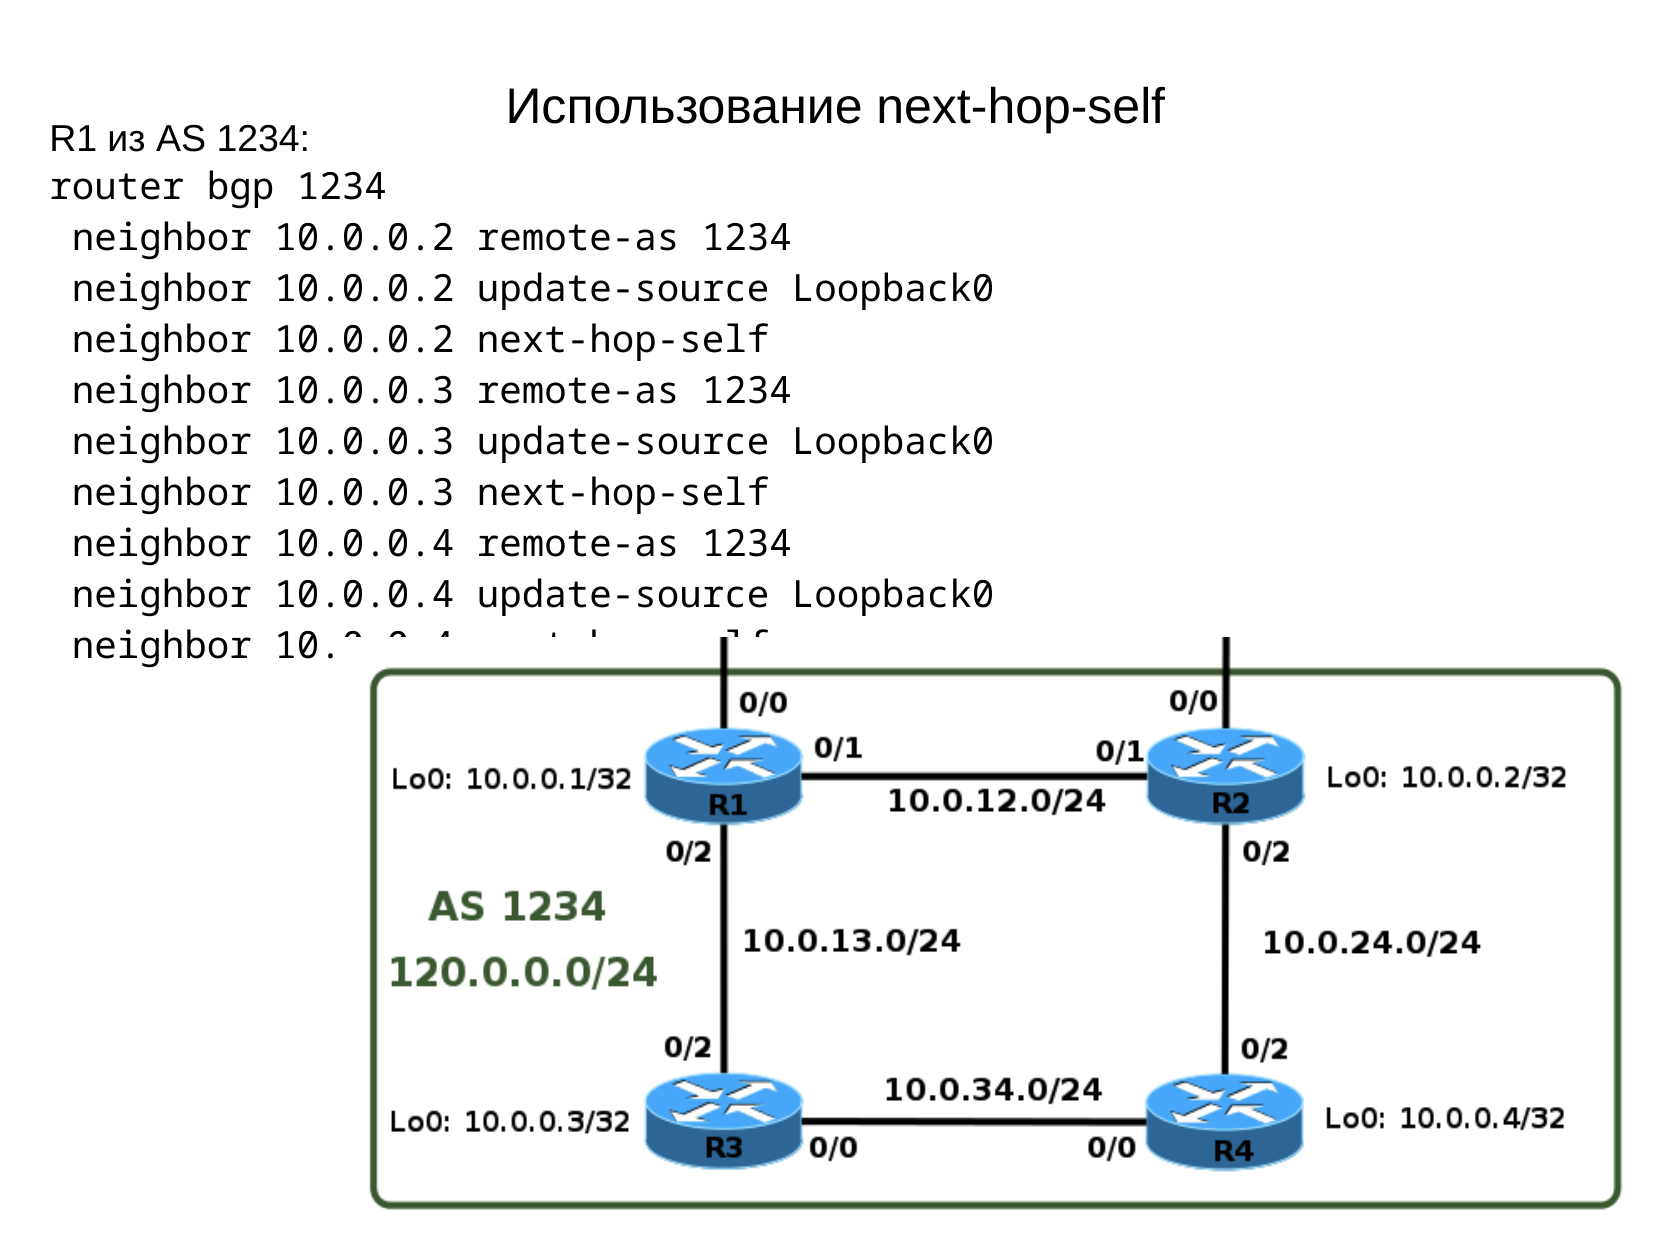

# Использование next-hop-self
R1 из AS 1234:
router bgp 1234
 neighbor 10.0.0.2 remote-as 1234
 neighbor 10.0.0.2 update-source Loopback0
 neighbor 10.0.0.2 next-hop-self
 neighbor 10.0.0.3 remote-as 1234
 neighbor 10.0.0.3 update-source Loopback0
 neighbor 10.0.0.3 next-hop-self
 neighbor 10.0.0.4 remote-as 1234
 neighbor 10.0.0.4 update-source Loopback0
 neighbor 10.0.0.4 next-hop-self